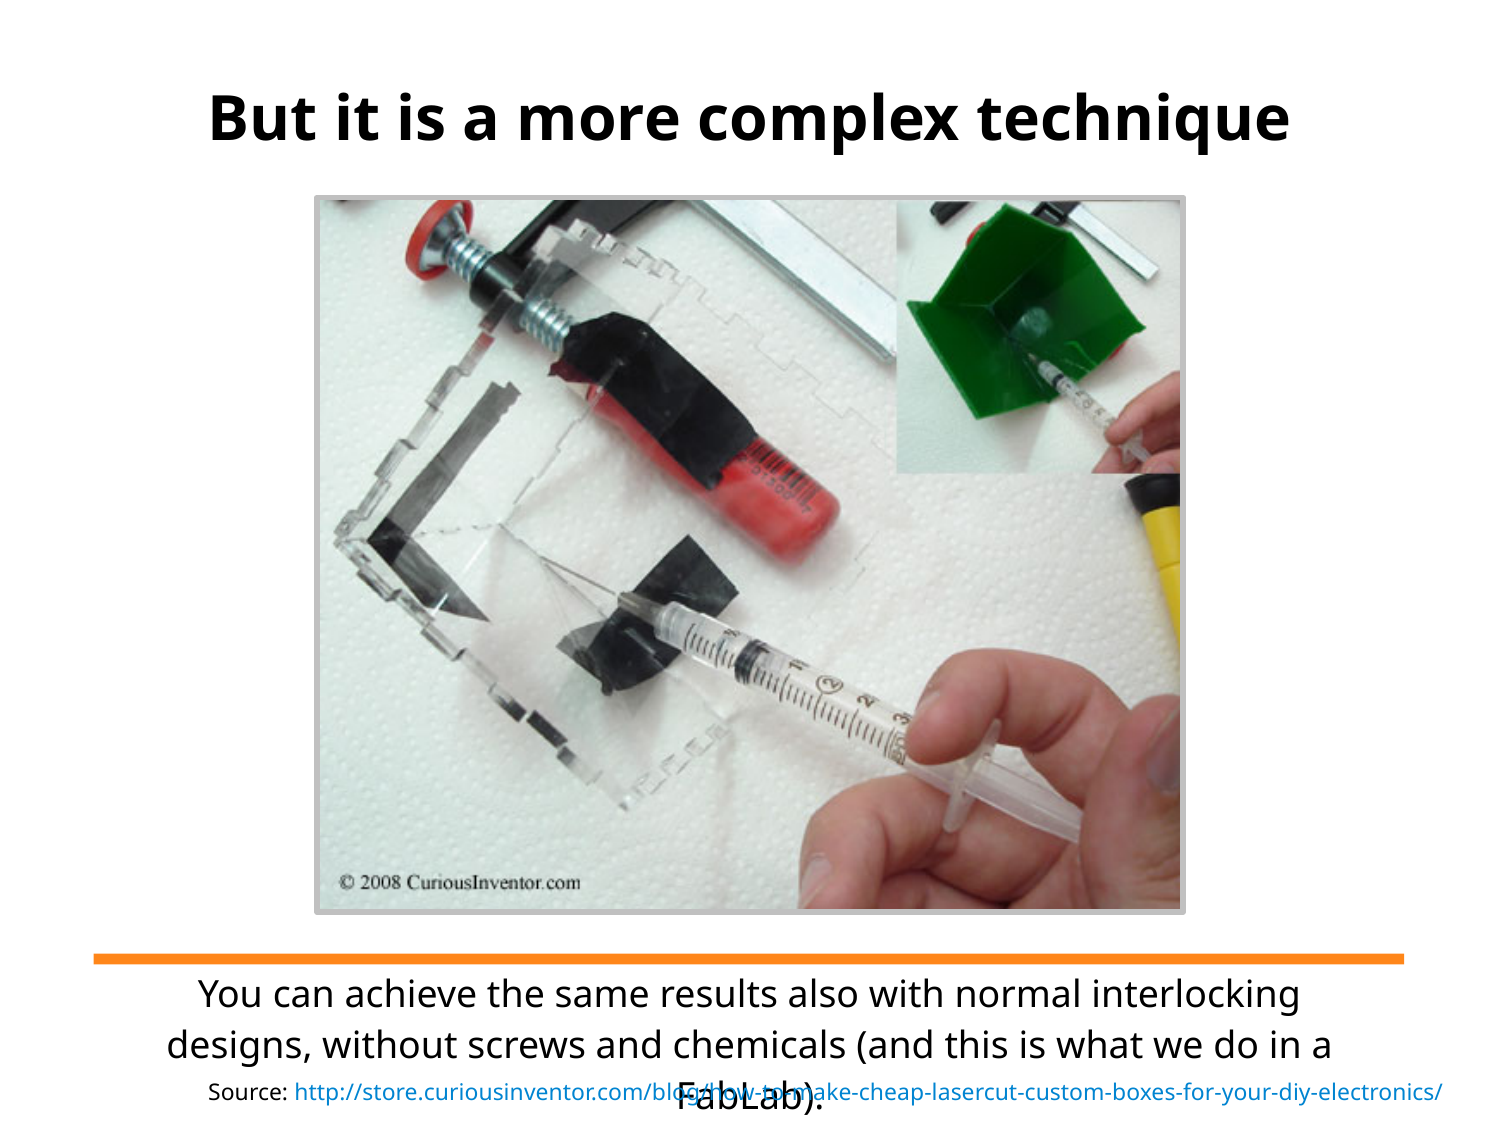

# But it is a more complex technique
You can achieve the same results also with normal interlocking designs, without screws and chemicals (and this is what we do in a FabLab).
Source: http://store.curiousinventor.com/blog/how-to-make-cheap-lasercut-custom-boxes-for-your-diy-electronics/